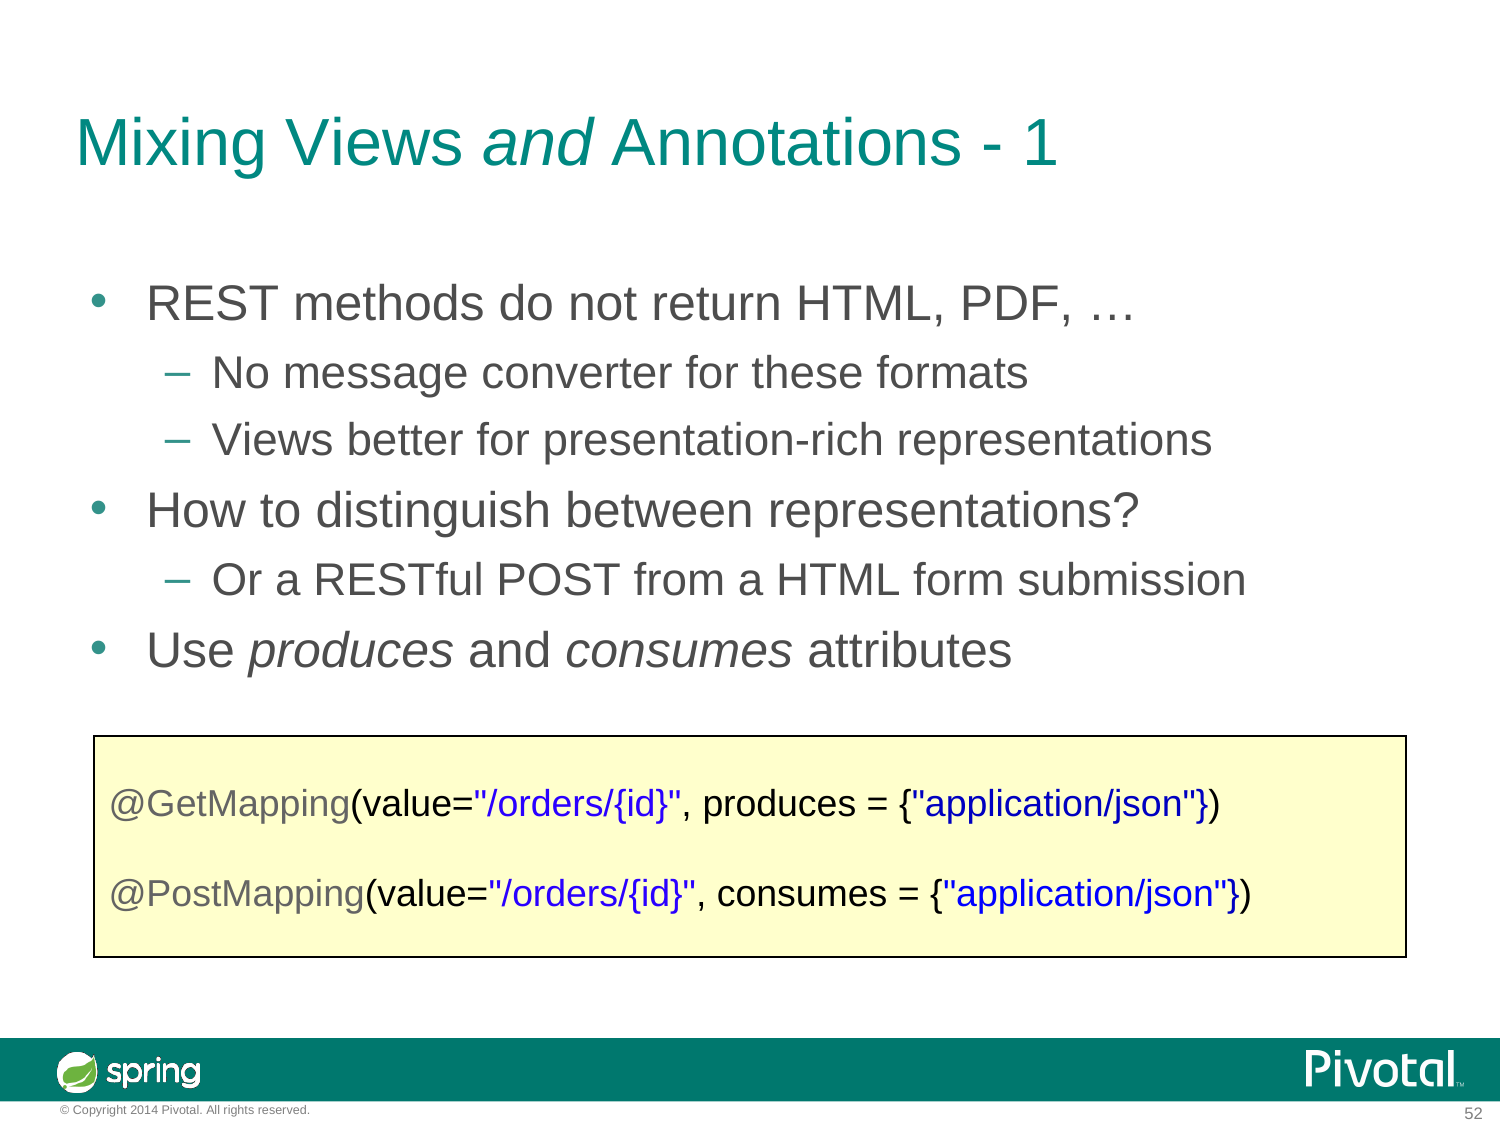

# Mixing Views and Annotations - 1
REST methods do not return HTML, PDF, …
No message converter for these formats
Views better for presentation-rich representations
How to distinguish between representations?
Or a RESTful POST from a HTML form submission
Use produces and consumes attributes
@GetMapping(value="/orders/{id}", produces = {"application/json"})
@PostMapping(value="/orders/{id}", consumes = {"application/json"})